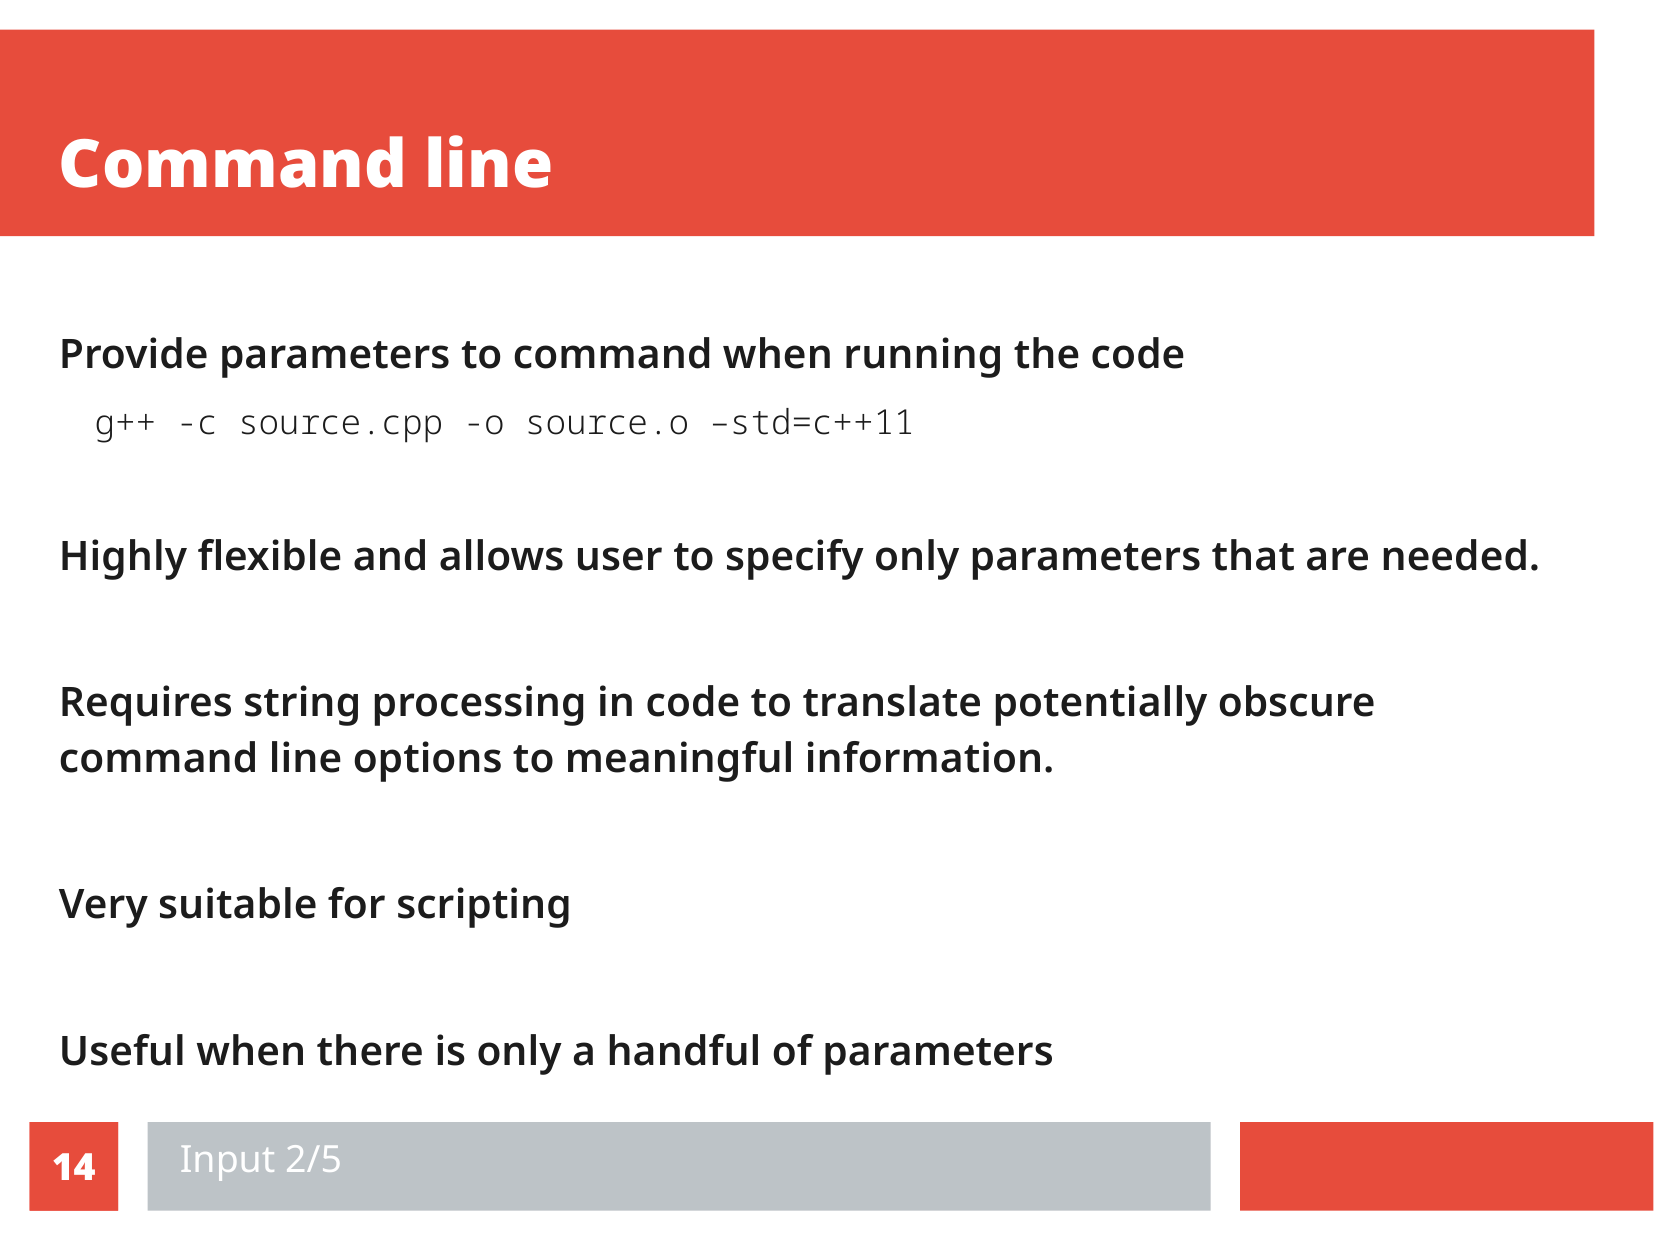

# Command line
Provide parameters to command when running the code
g++ -c source.cpp -o source.o –std=c++11
Highly flexible and allows user to specify only parameters that are needed.
Requires string processing in code to translate potentially obscure command line options to meaningful information.
Very suitable for scripting
Useful when there is only a handful of parameters
14
Input 2/5